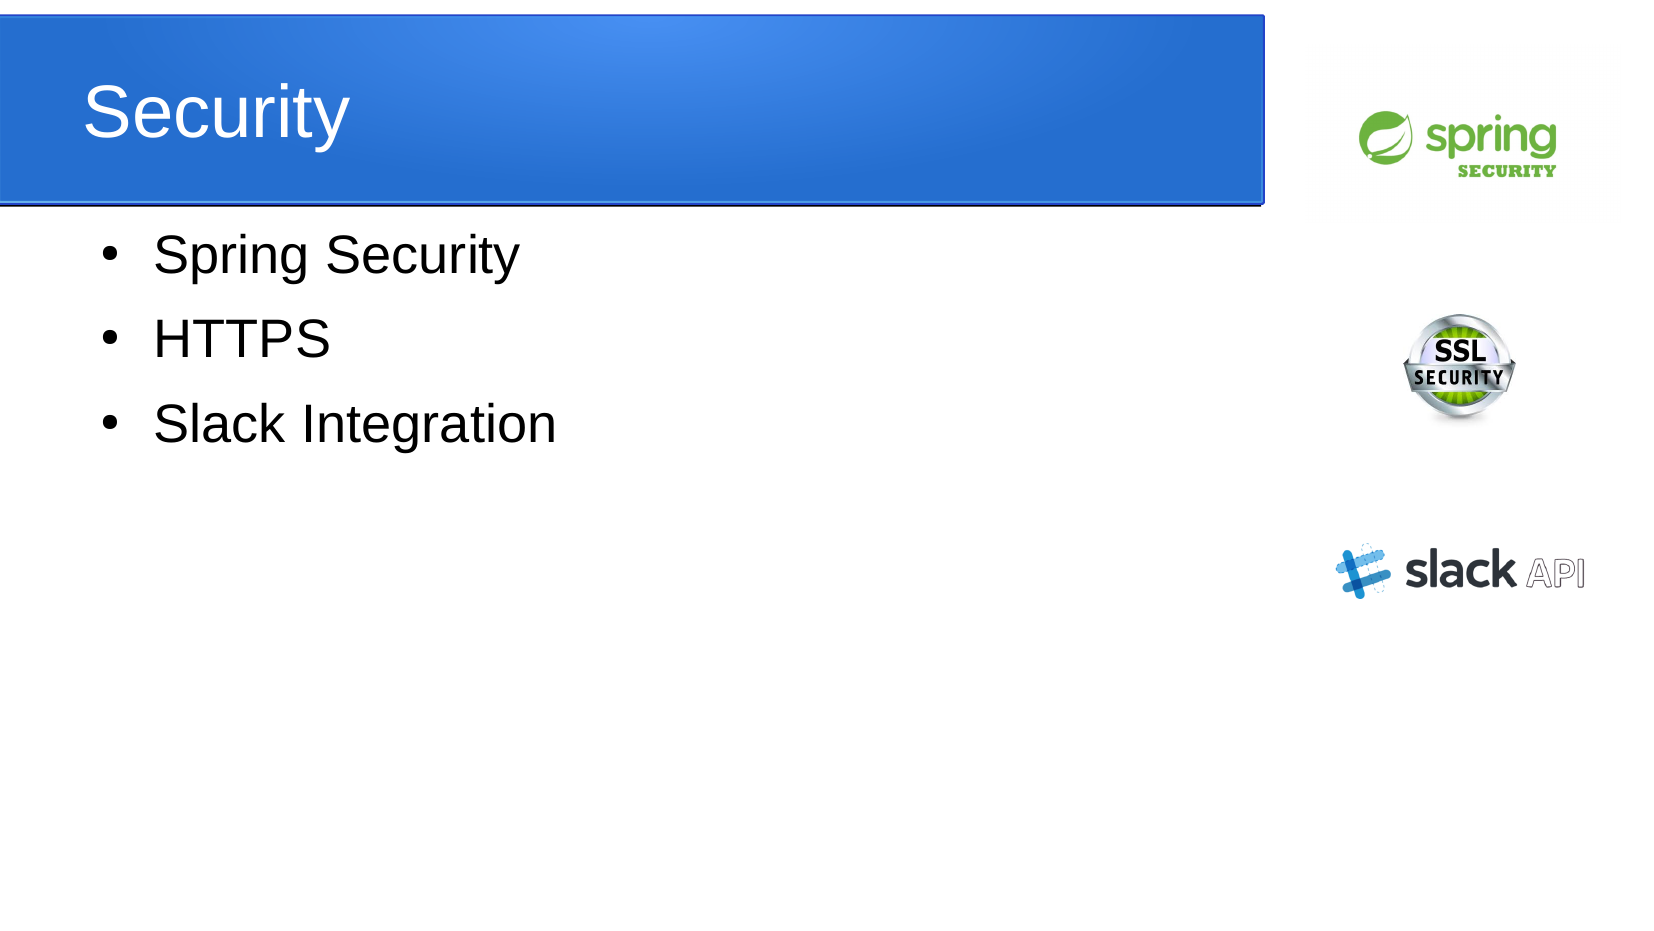

# Security
Spring Security
HTTPS
Slack Integration